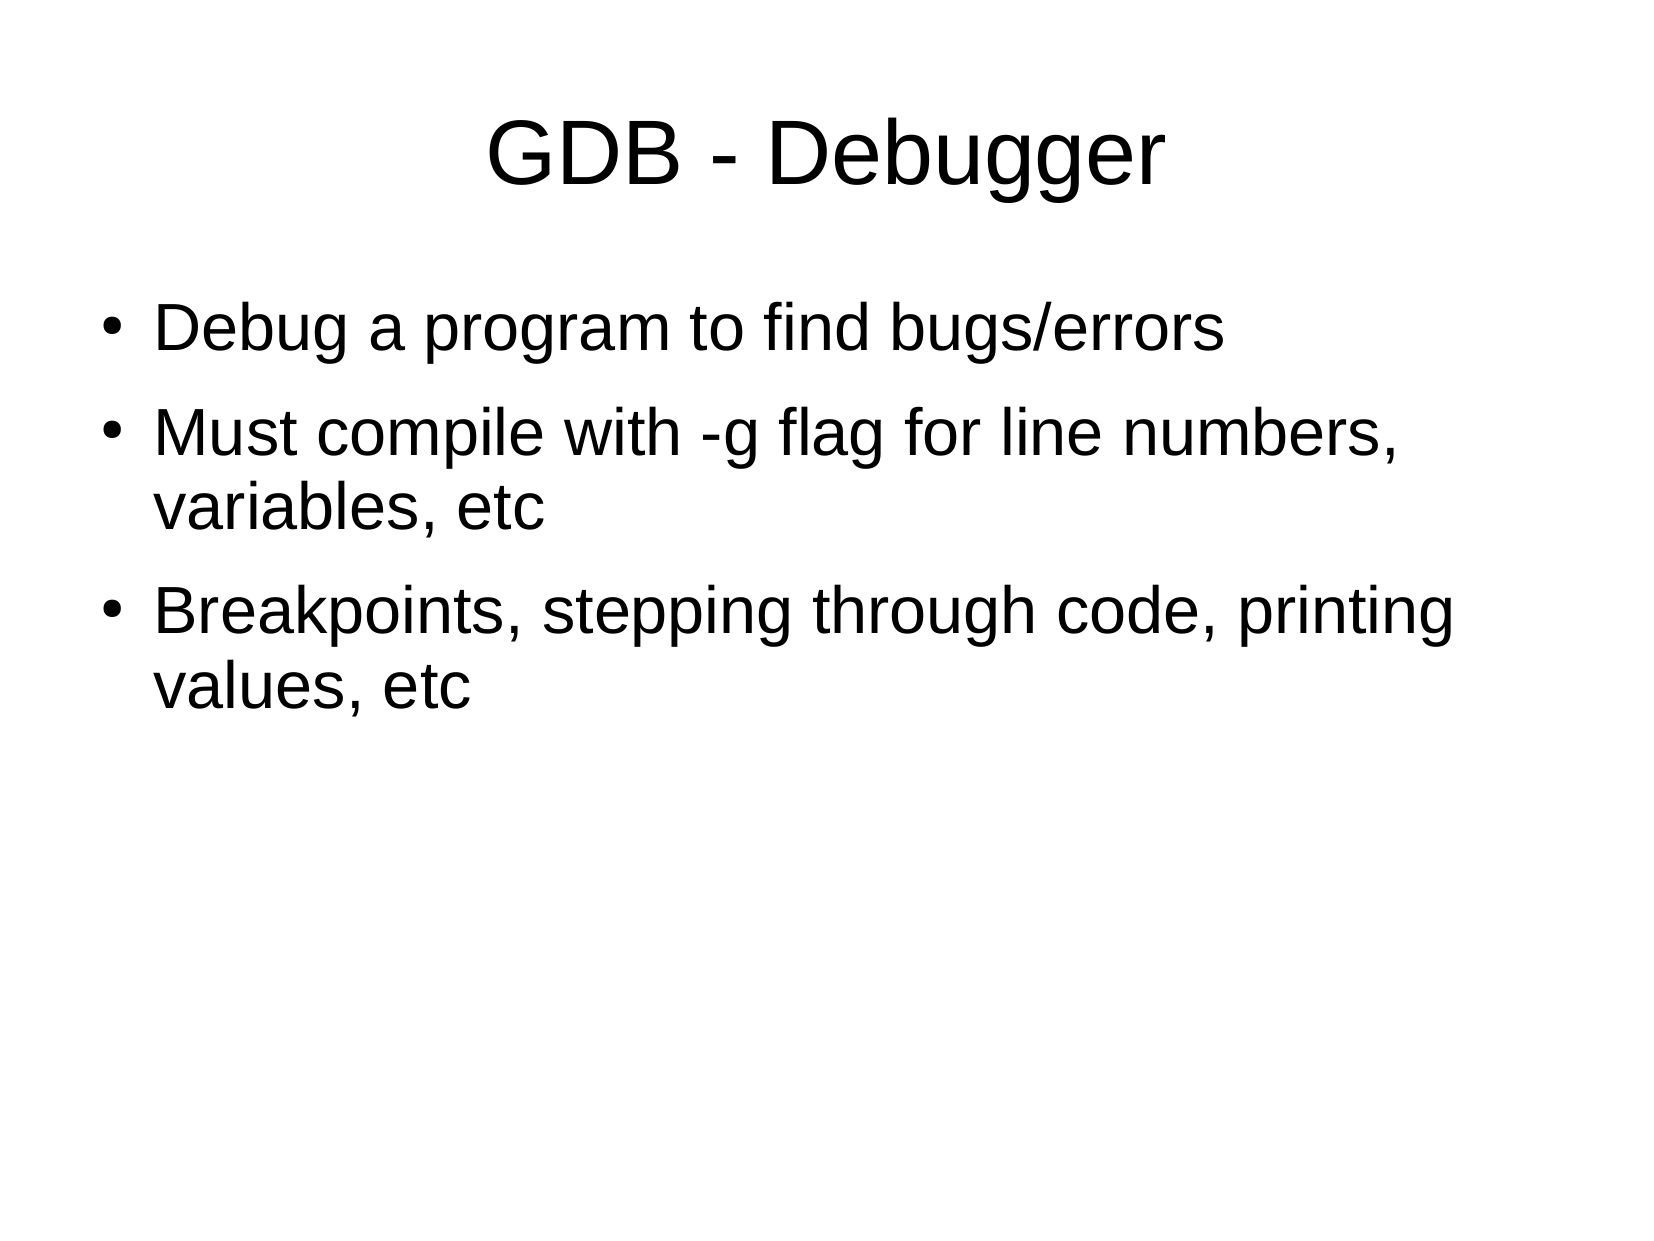

# GDB - Debugger
Debug a program to find bugs/errors
Must compile with -g flag for line numbers, variables, etc
Breakpoints, stepping through code, printing values, etc